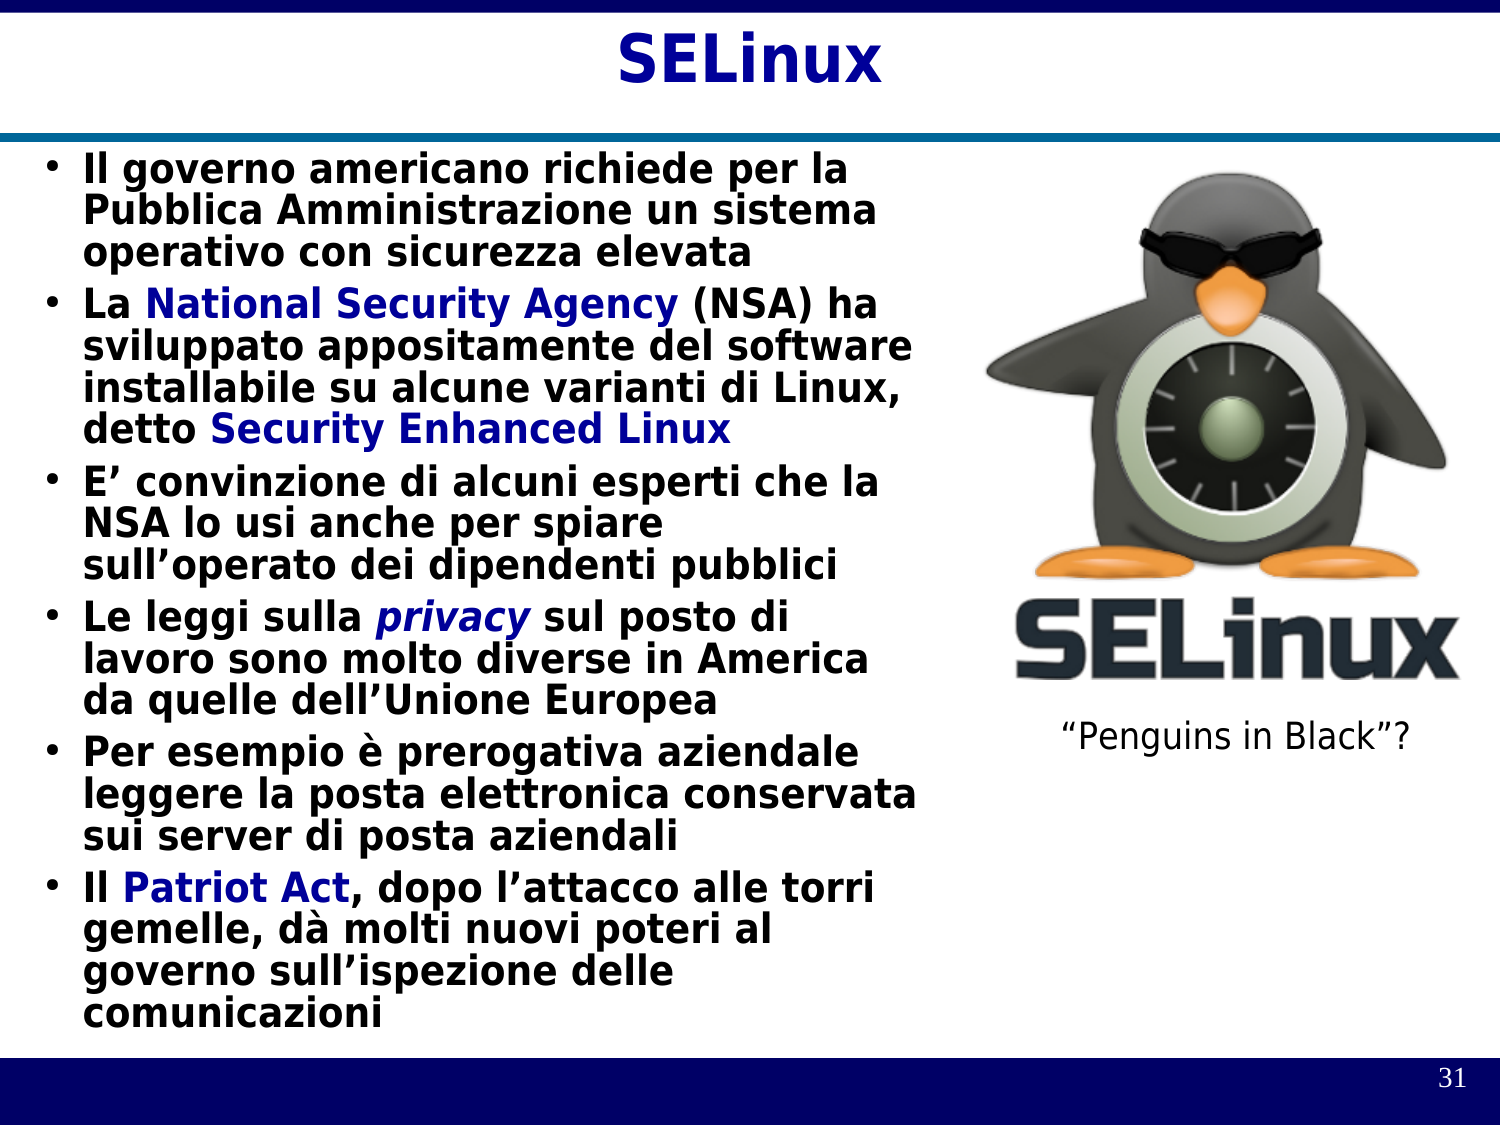

# SELinux
Il governo americano richiede per la Pubblica Amministrazione un sistema operativo con sicurezza elevata
La National Security Agency (NSA) ha sviluppato appositamente del software installabile su alcune varianti di Linux, detto Security Enhanced Linux
E’ convinzione di alcuni esperti che la NSA lo usi anche per spiare sull’operato dei dipendenti pubblici
Le leggi sulla privacy sul posto di lavoro sono molto diverse in America da quelle dell’Unione Europea
Per esempio è prerogativa aziendale leggere la posta elettronica conservata sui server di posta aziendali
Il Patriot Act, dopo l’attacco alle torri gemelle, dà molti nuovi poteri al governo sull’ispezione delle comunicazioni
“Penguins in Black”?